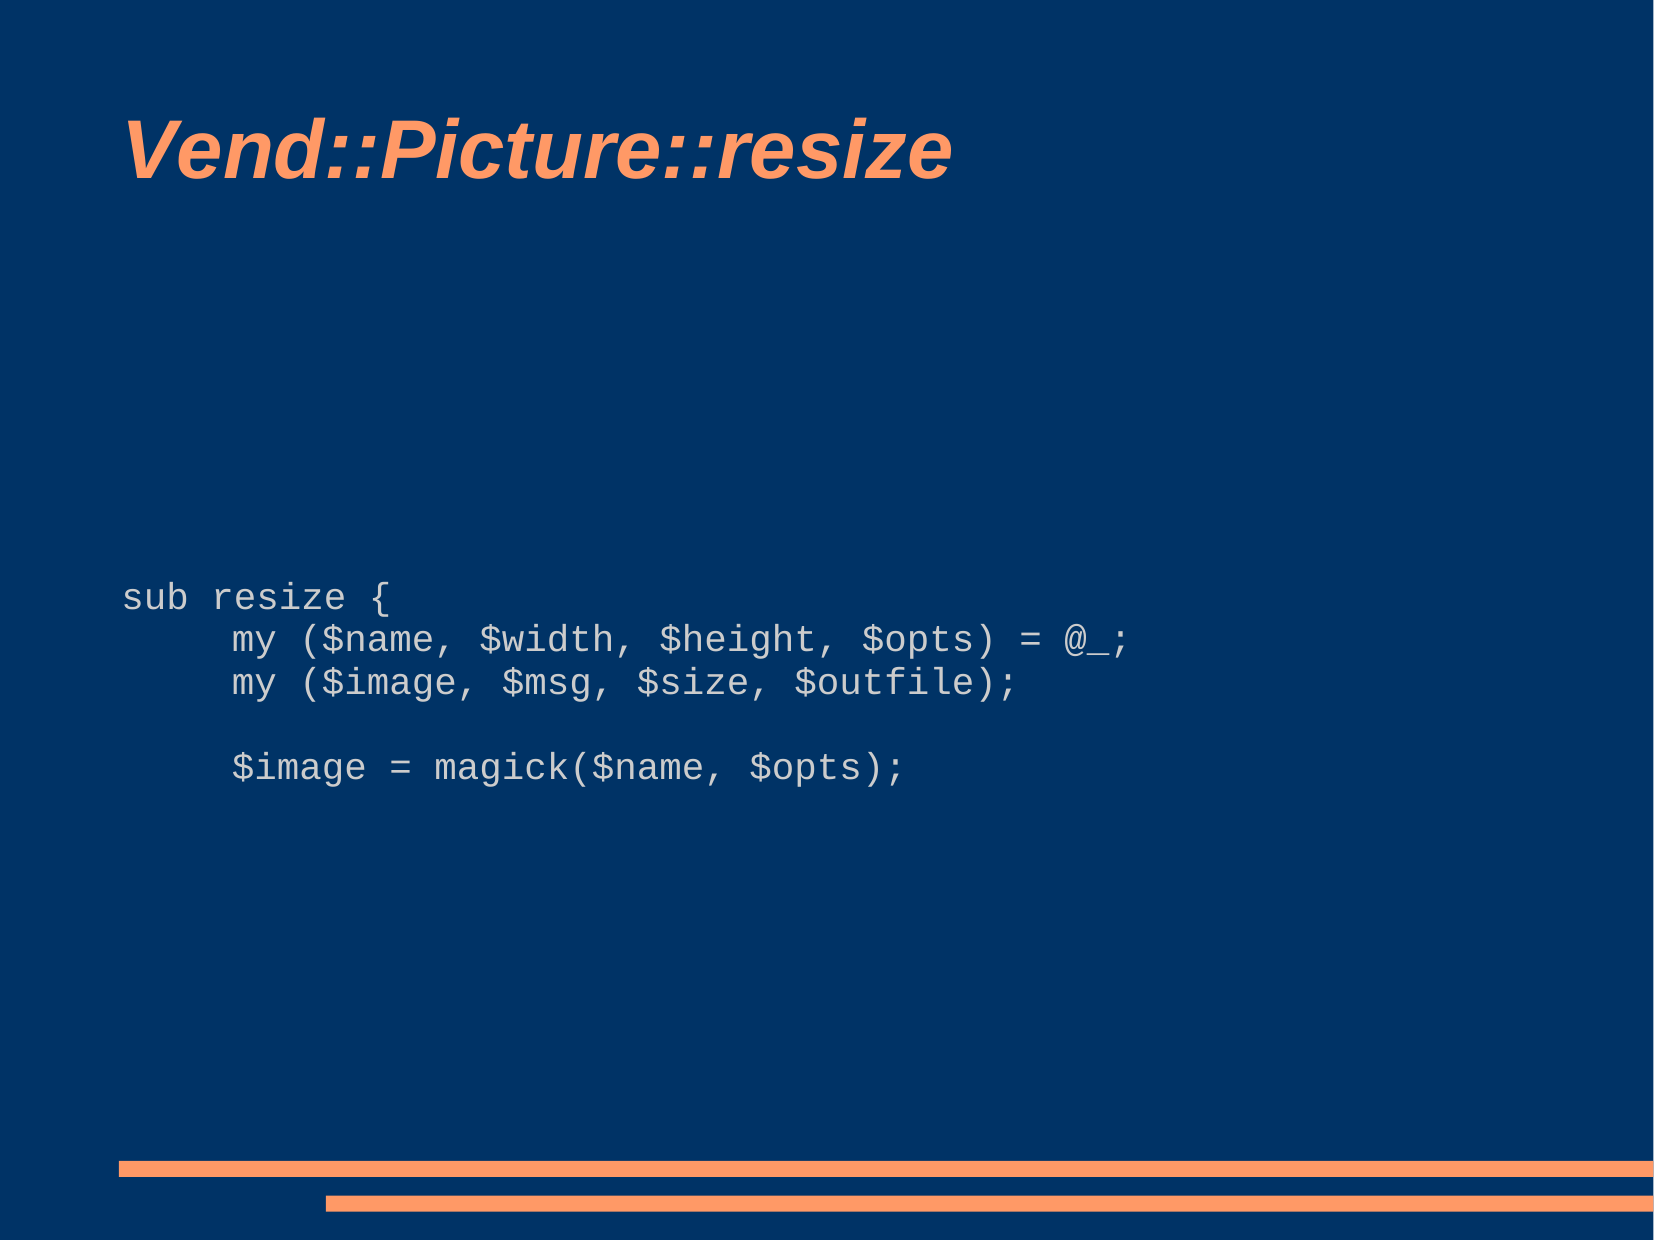

# Vend::Picture::resize
sub resize {
	my ($name, $width, $height, $opts) = @_;
	my ($image, $msg, $size, $outfile);
	$image = magick($name, $opts);